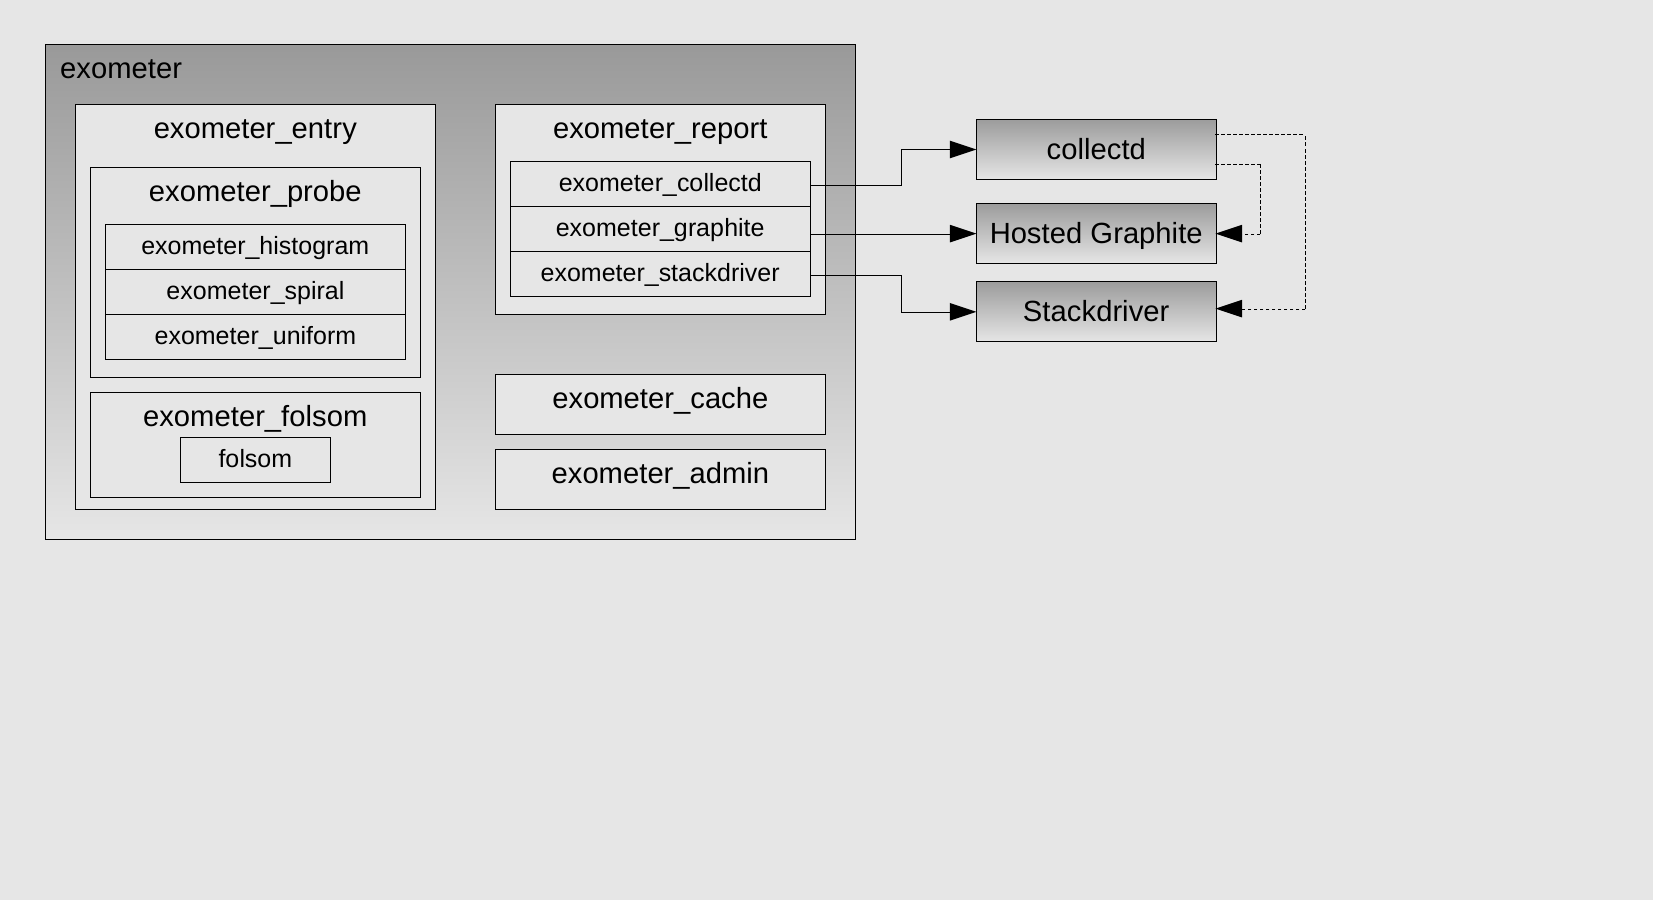

exometer
exometer_entry
exometer_probe
exometer_histogram
exometer_spiral
exometer_uniform
exometer_folsom
folsom
exometer_report
exometer_collectd
exometer_graphite
exometer_stackdriver
collectd
Hosted Graphite
Stackdriver
exometer_cache
exometer_admin